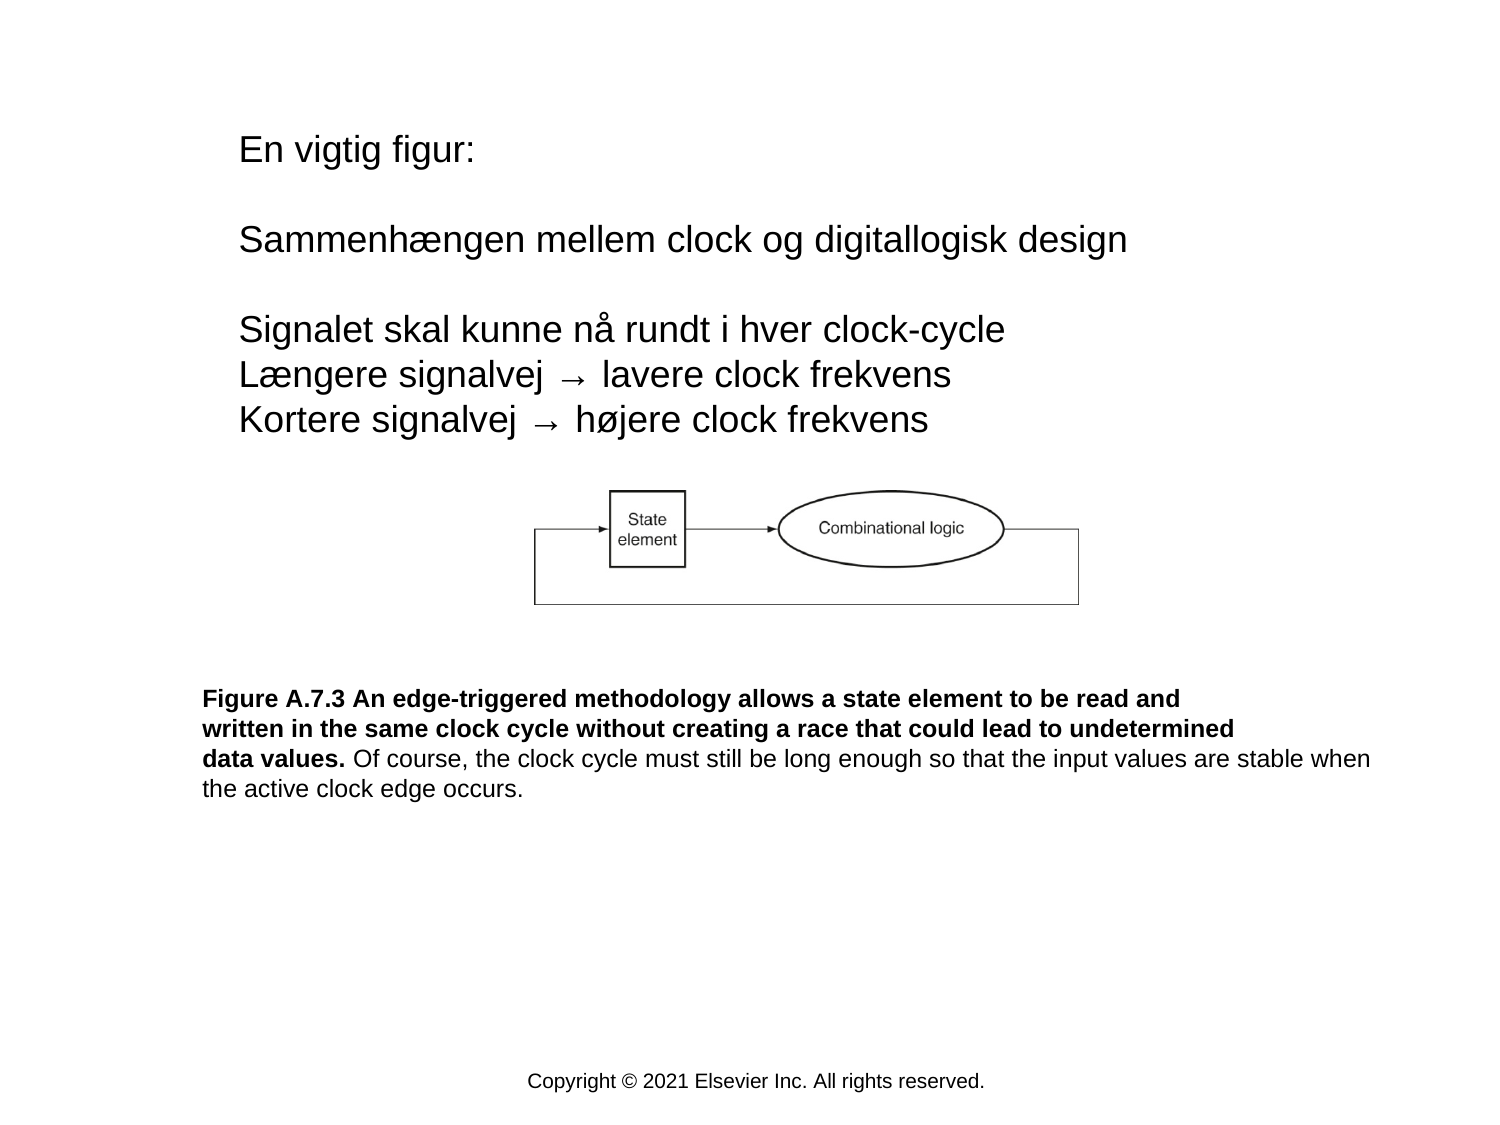

En vigtig figur:
Sammenhængen mellem clock og digitallogisk design
Signalet skal kunne nå rundt i hver clock-cycle
Længere signalvej → lavere clock frekvens
Kortere signalvej → højere clock frekvens
Figure A.7.3 An edge-triggered methodology allows a state element to be read and
written in the same clock cycle without creating a race that could lead to undetermined
data values. Of course, the clock cycle must still be long enough so that the input values are stable when
the active clock edge occurs.
Copyright © 2021 Elsevier Inc. All rights reserved.